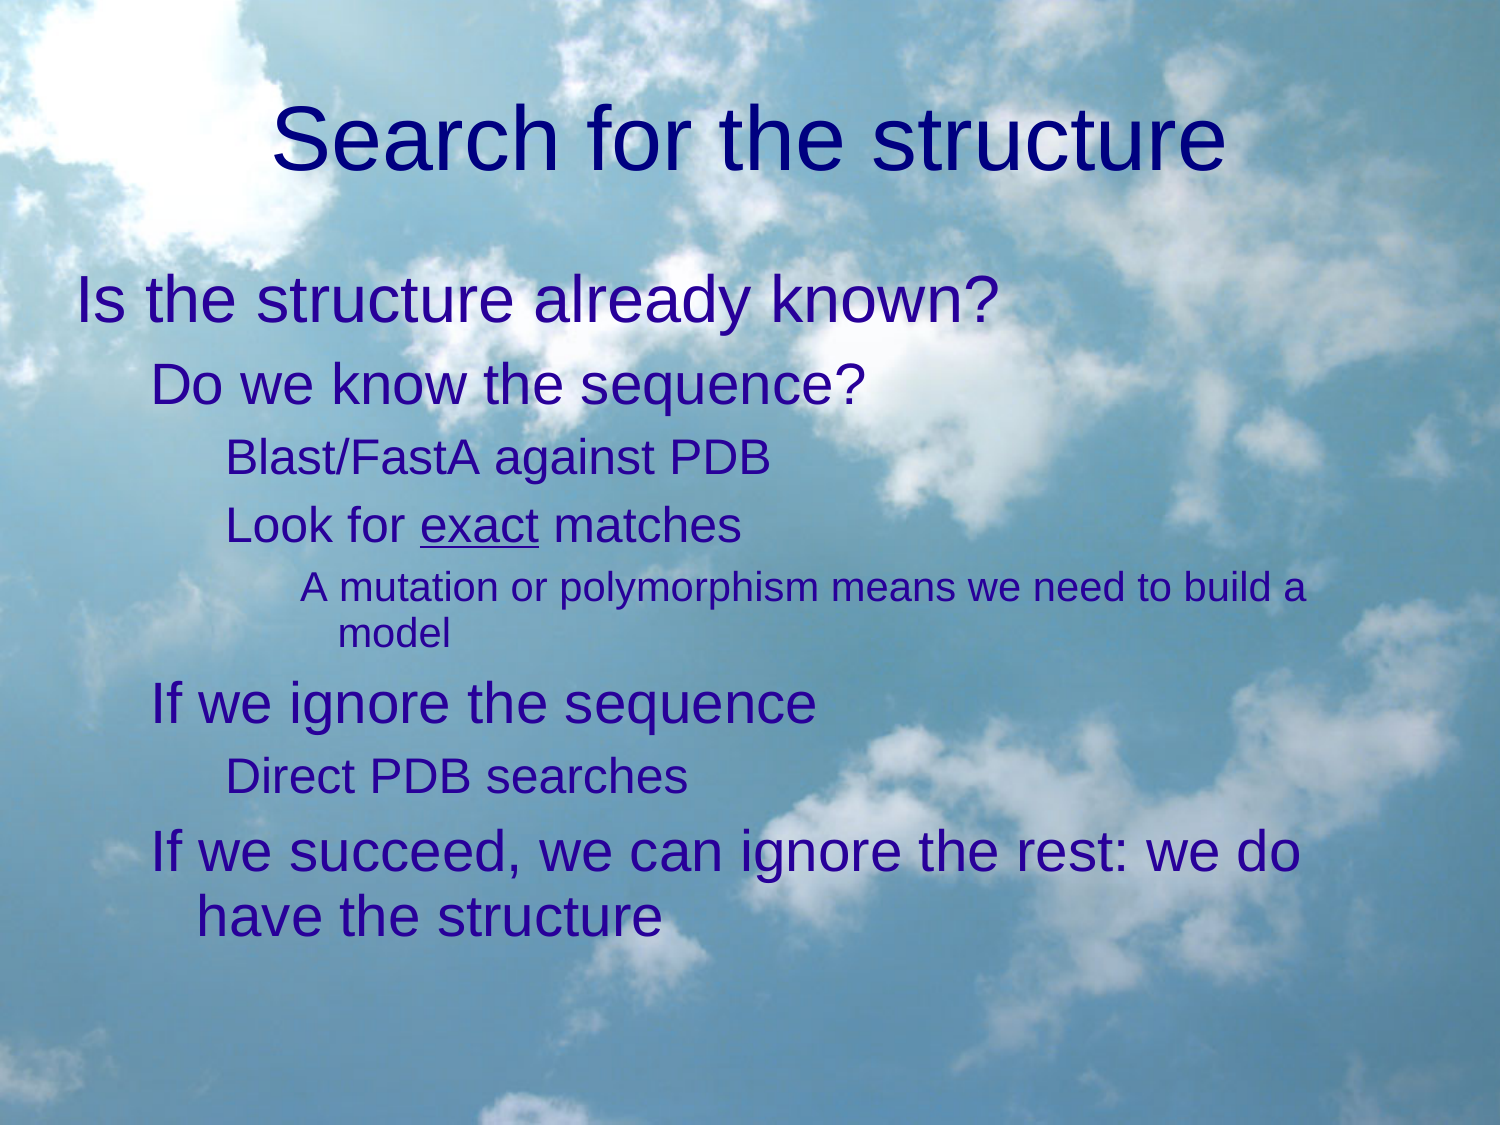

# Search for the structure
Is the structure already known?
Do we know the sequence?
Blast/FastA against PDB
Look for exact matches
A mutation or polymorphism means we need to build a model
If we ignore the sequence
Direct PDB searches
If we succeed, we can ignore the rest: we do have the structure